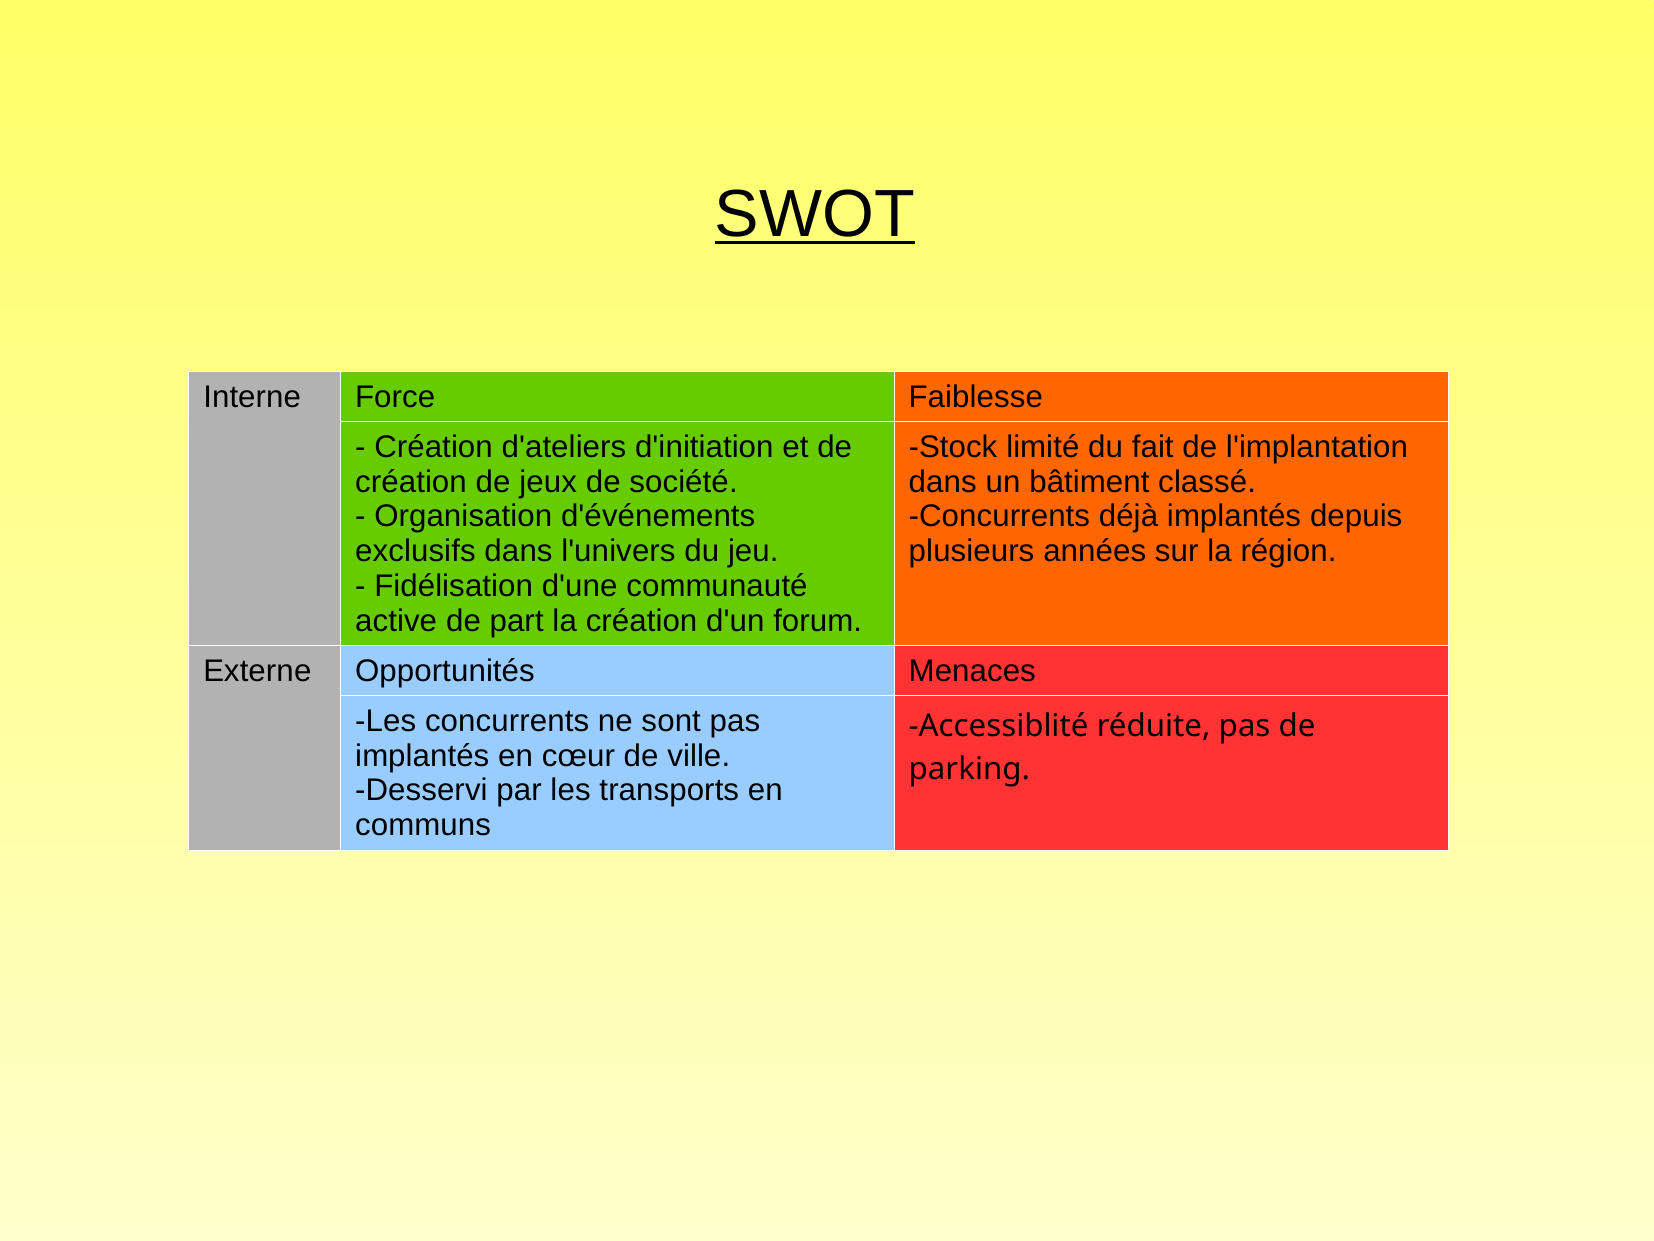

# SWOT
| Interne | Force | Faiblesse |
| --- | --- | --- |
| | - Création d'ateliers d'initiation et de création de jeux de société. - Organisation d'événements exclusifs dans l'univers du jeu. - Fidélisation d'une communauté active de part la création d'un forum. | -Stock limité du fait de l'implantation dans un bâtiment classé. -Concurrents déjà implantés depuis plusieurs années sur la région. |
| Externe | Opportunités | Menaces |
| | -Les concurrents ne sont pas implantés en cœur de ville. -Desservi par les transports en communs | -Accessiblité réduite, pas de parking. |